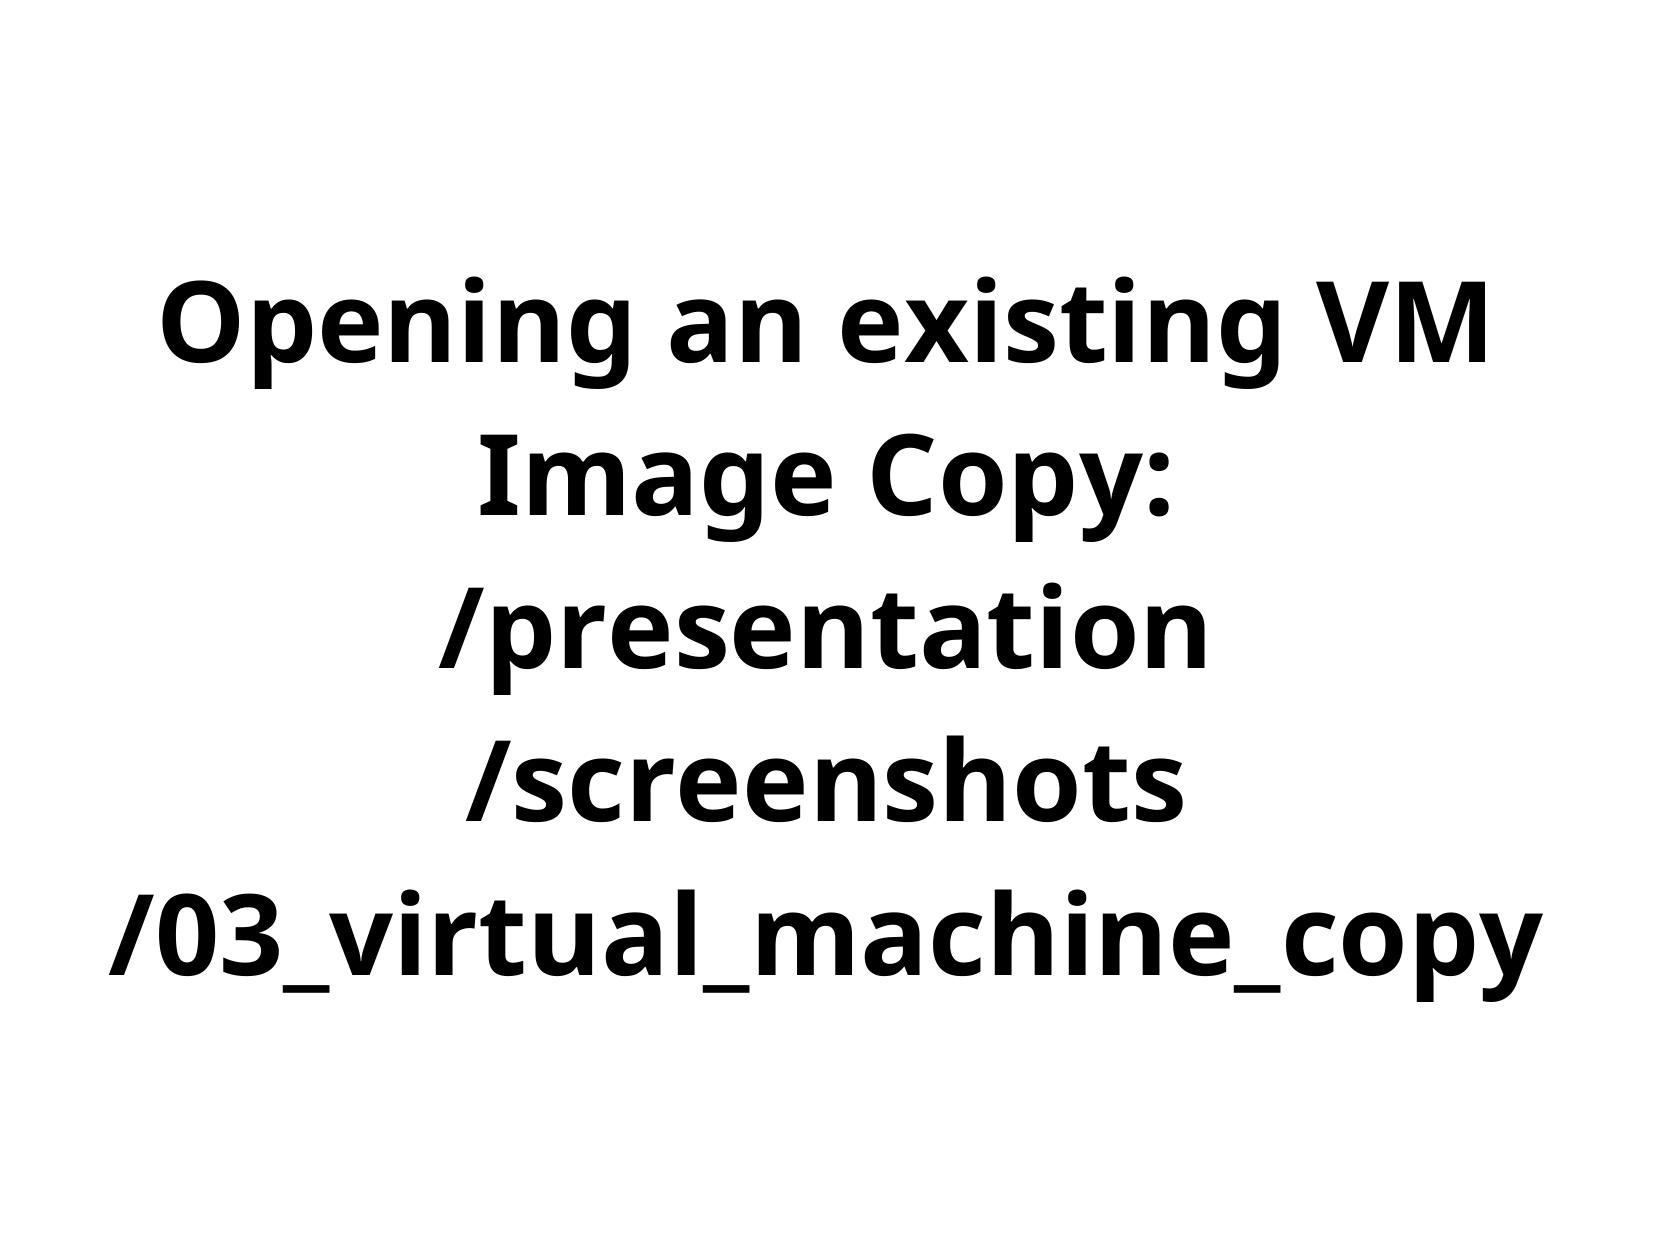

# Opening an existing VM Image Copy: /presentation /screenshots /03_virtual_machine_copy